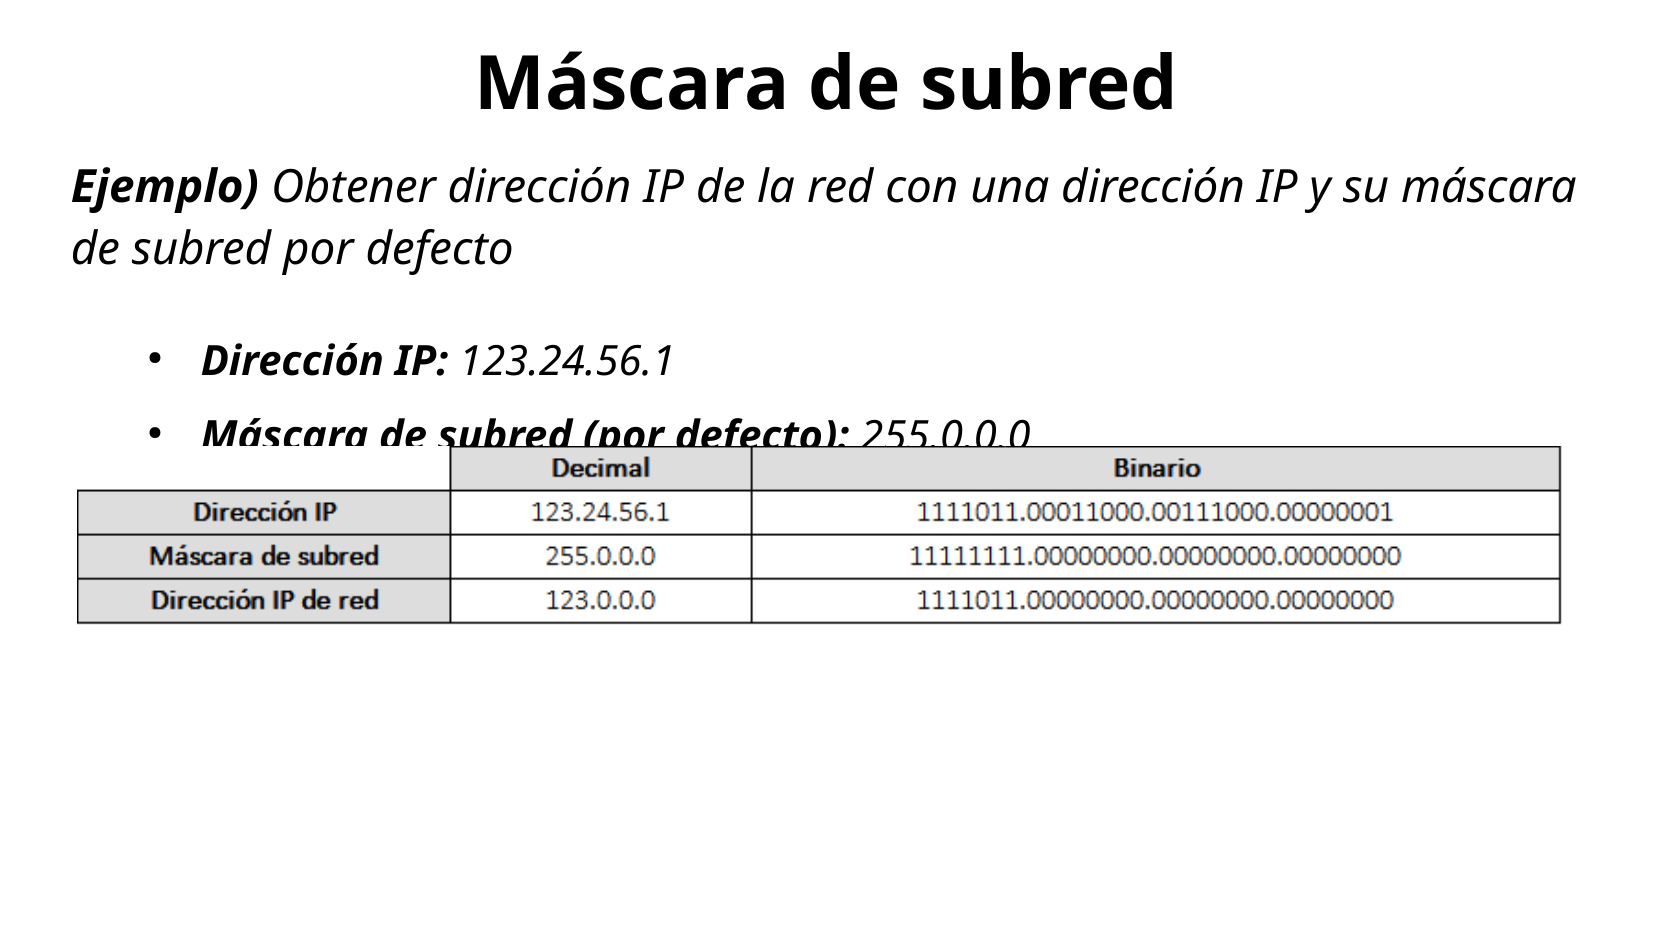

# Máscara de subred
Ejemplo) Obtener dirección IP de la red con una dirección IP y su máscara de subred por defecto
Dirección IP: 123.24.56.1
Máscara de subred (por defecto): 255.0.0.0